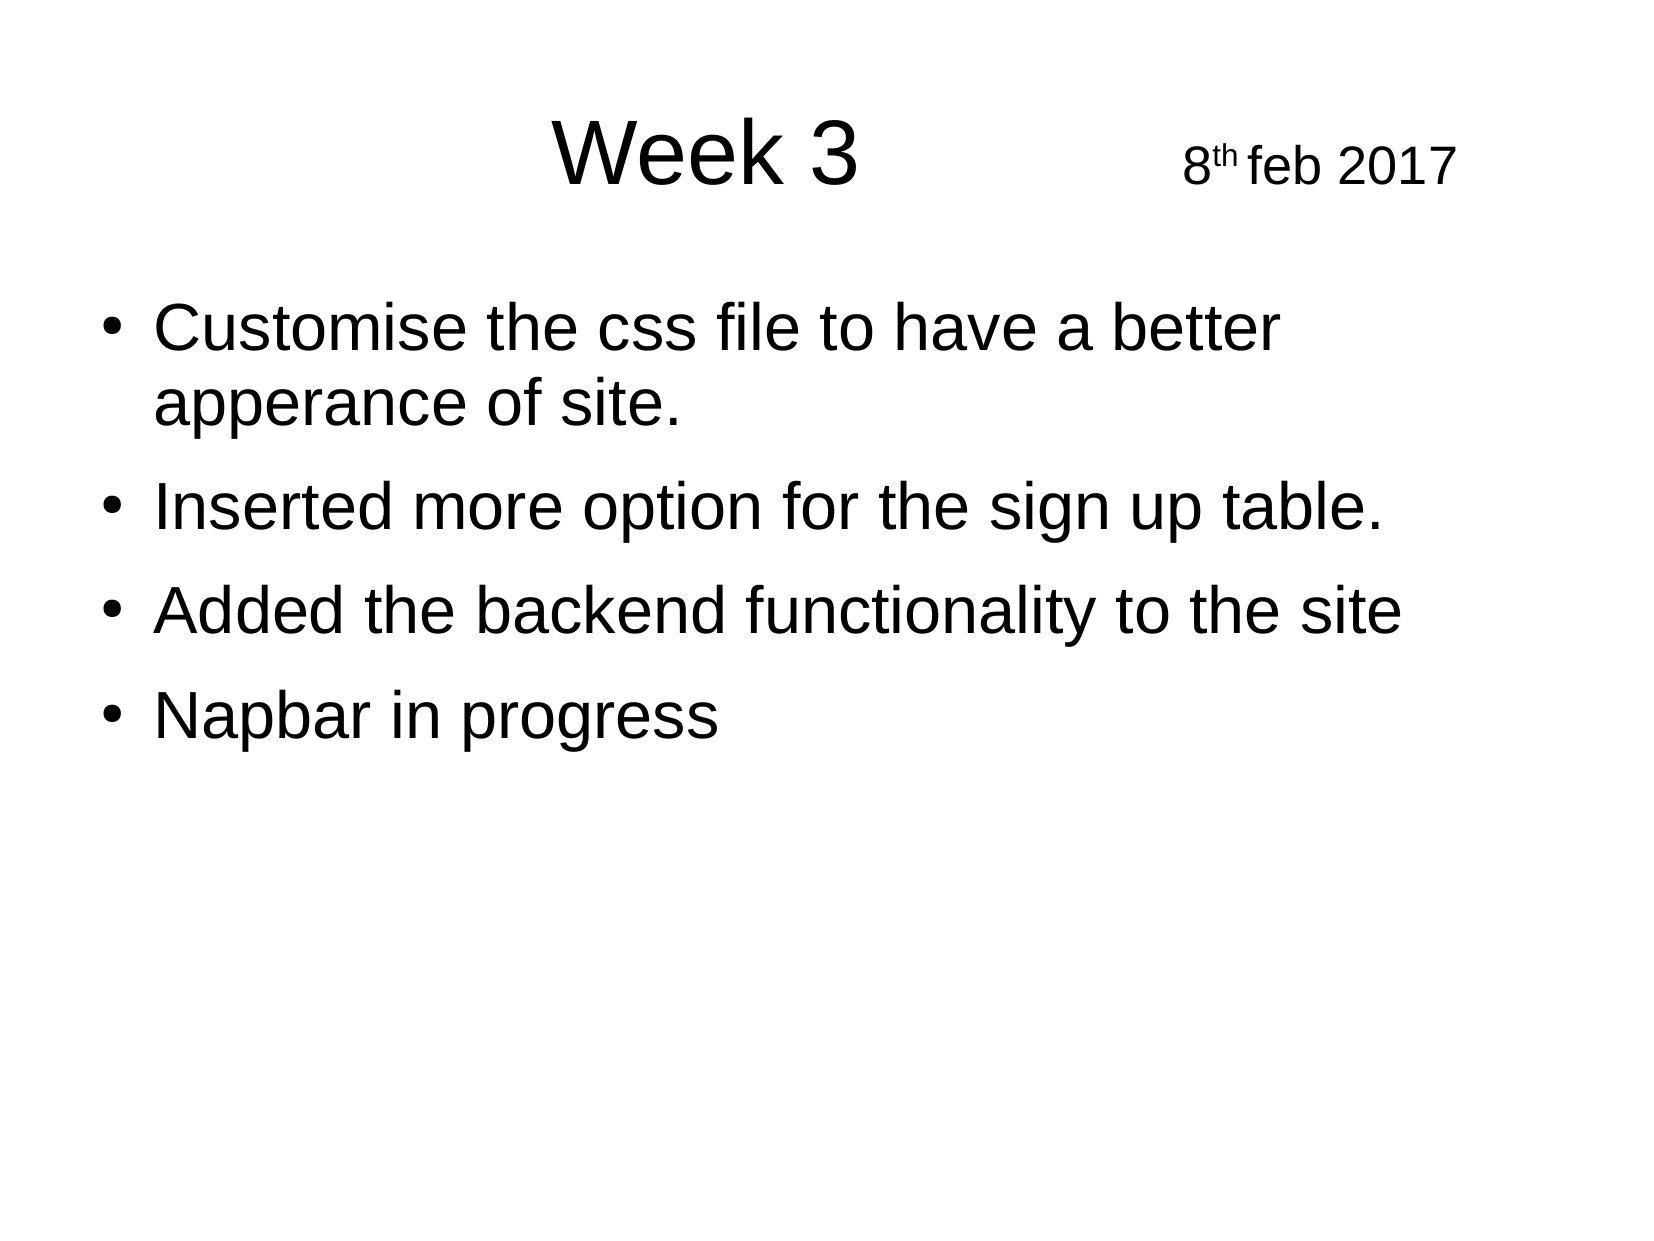

# Week 3 8th feb 2017
Customise the css file to have a better apperance of site.
Inserted more option for the sign up table.
Added the backend functionality to the site
Napbar in progress